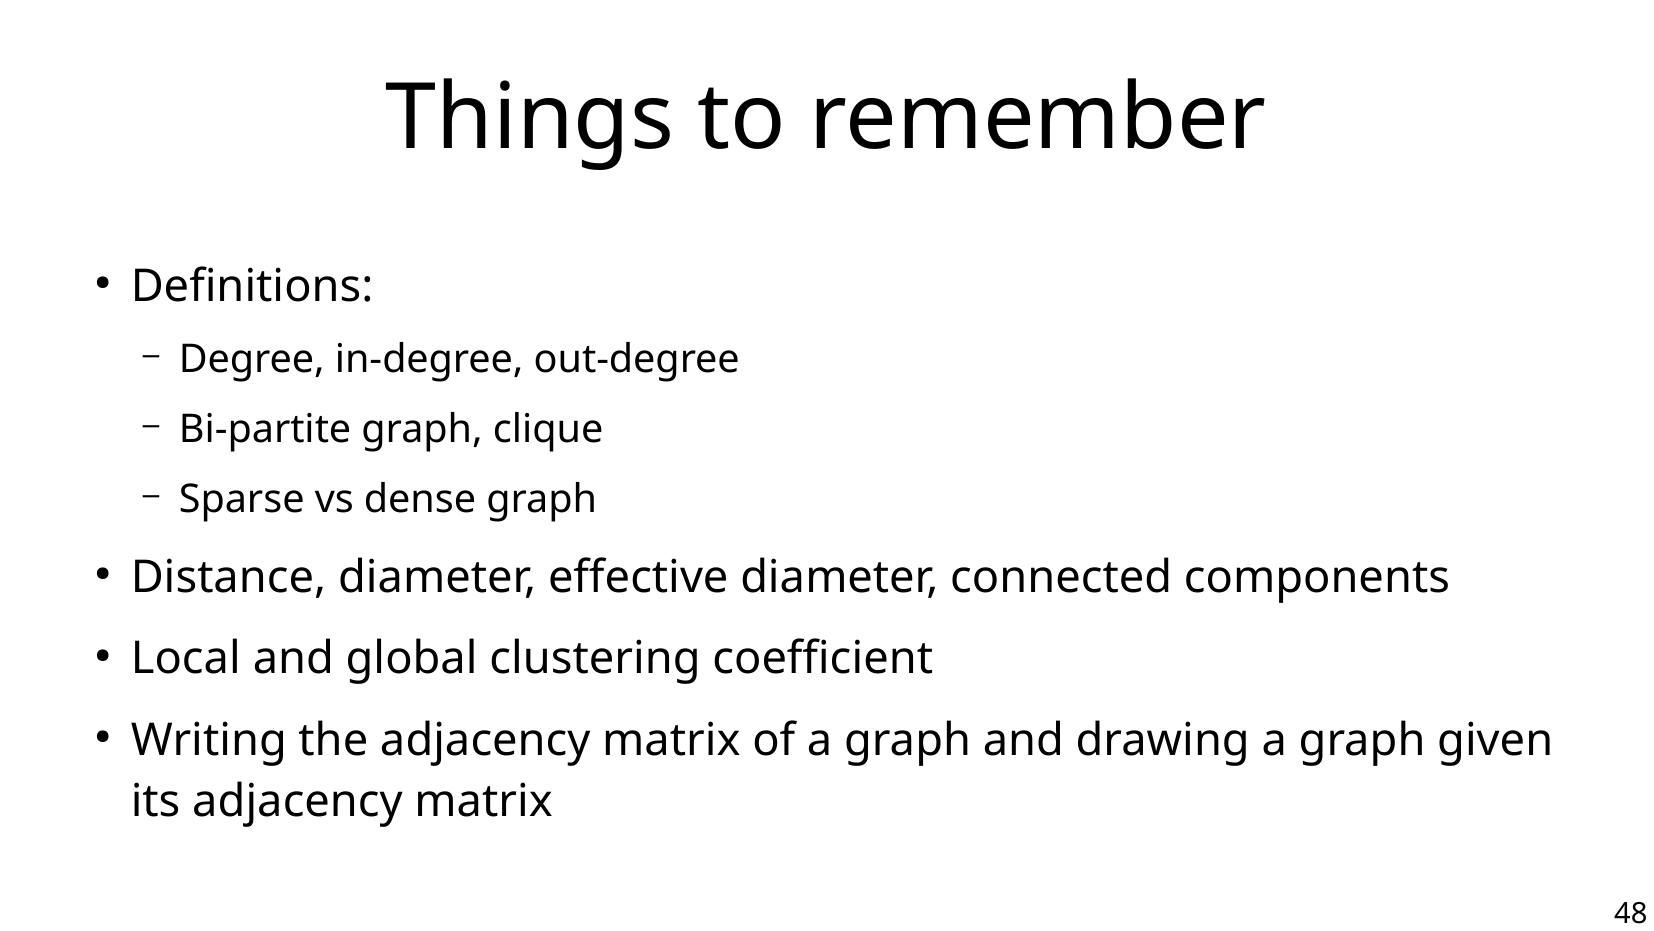

# Things to remember
Definitions:
Degree, in-degree, out-degree
Bi-partite graph, clique
Sparse vs dense graph
Distance, diameter, effective diameter, connected components
Local and global clustering coefficient
Writing the adjacency matrix of a graph and drawing a graph given its adjacency matrix
48